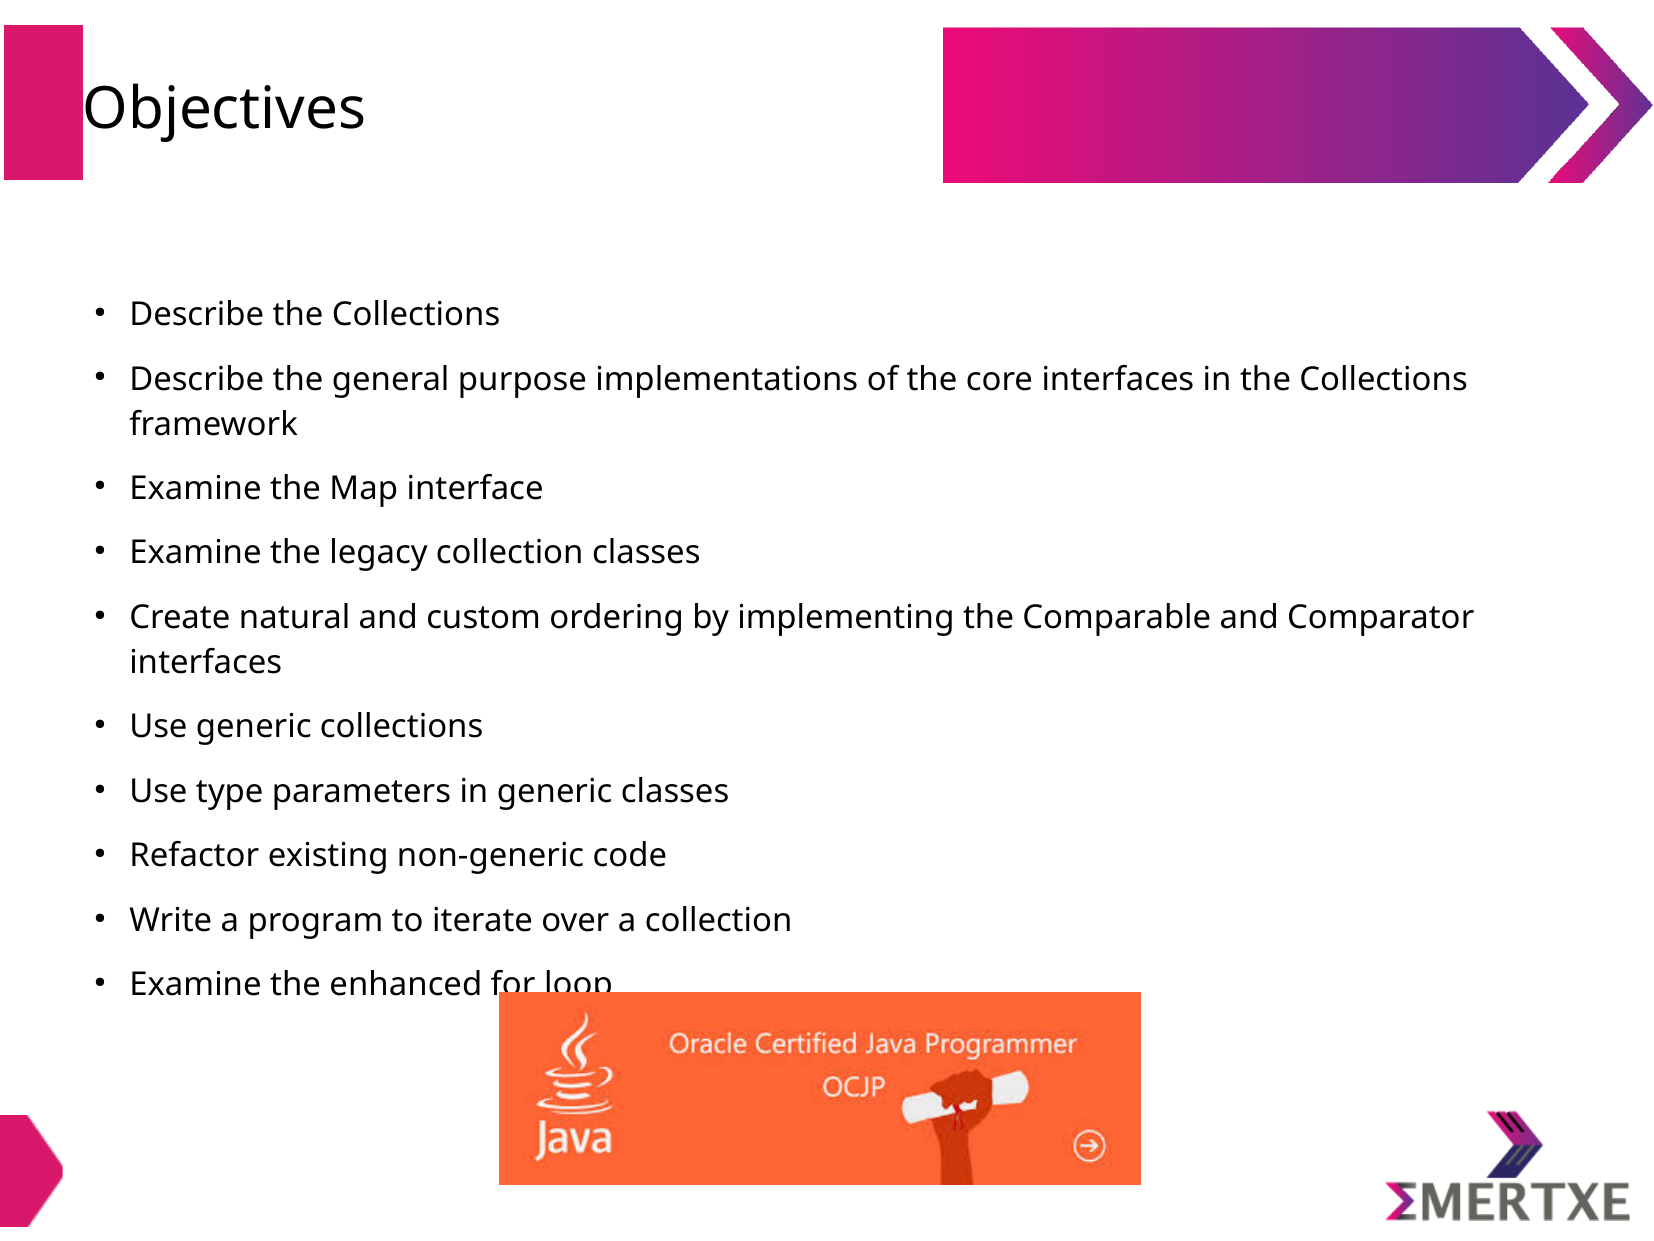

# Objectives
Describe the Collections
Describe the general purpose implementations of the core interfaces in the Collections framework
Examine the Map interface
Examine the legacy collection classes
Create natural and custom ordering by implementing the Comparable and Comparator interfaces
Use generic collections
Use type parameters in generic classes
Refactor existing non-generic code
Write a program to iterate over a collection
Examine the enhanced for loop